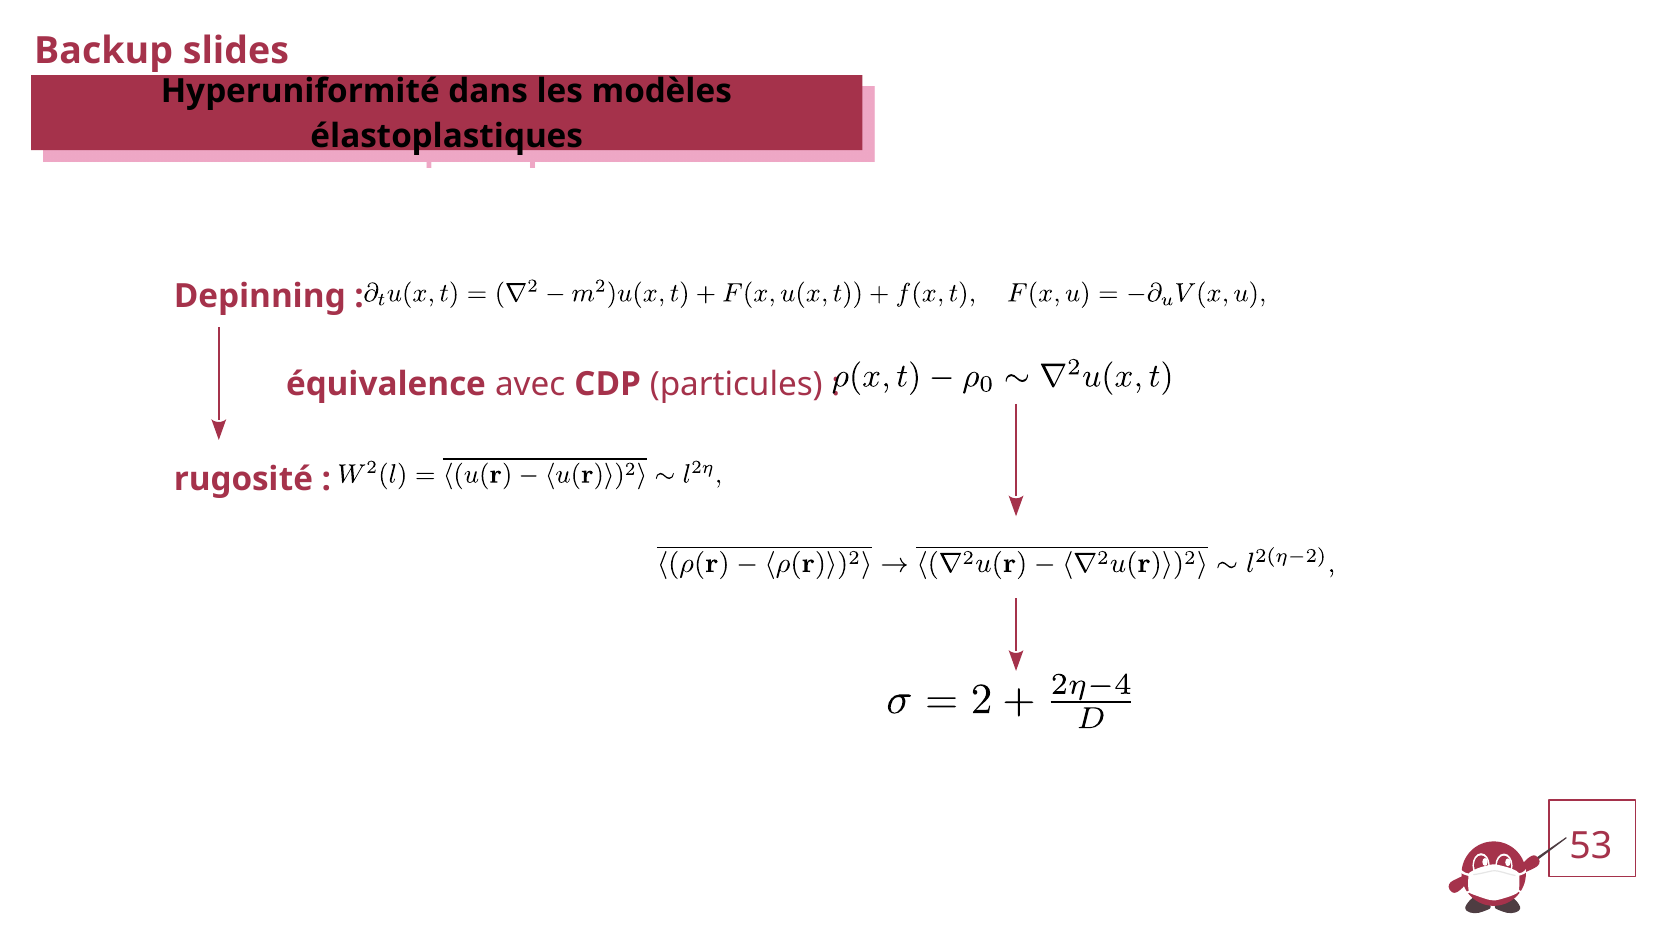

Backup slides
Hyperuniformité dans les modèles élastoplastiques
Depinning :
équivalence avec CDP (particules) :
rugosité :